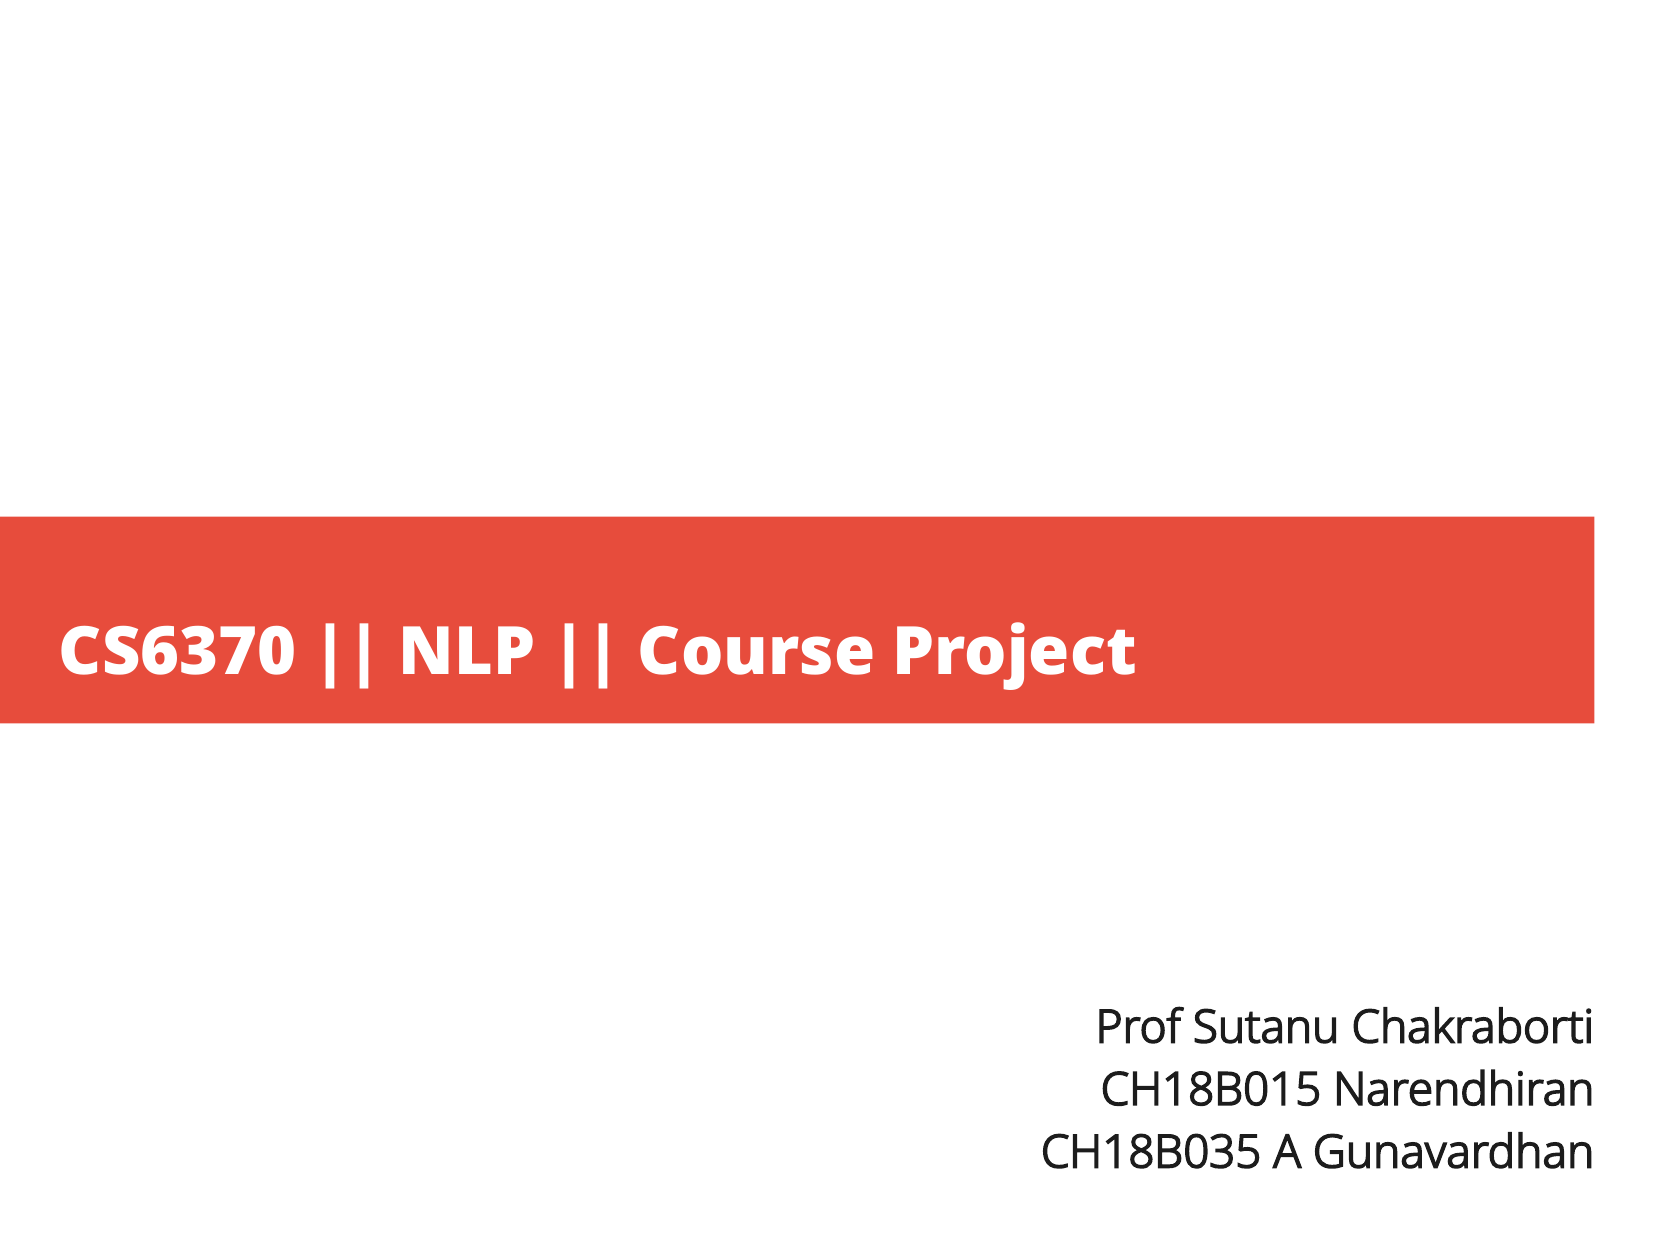

# CS6370 || NLP || Course Project
Prof Sutanu Chakraborti
CH18B015 Narendhiran
CH18B035 A Gunavardhan